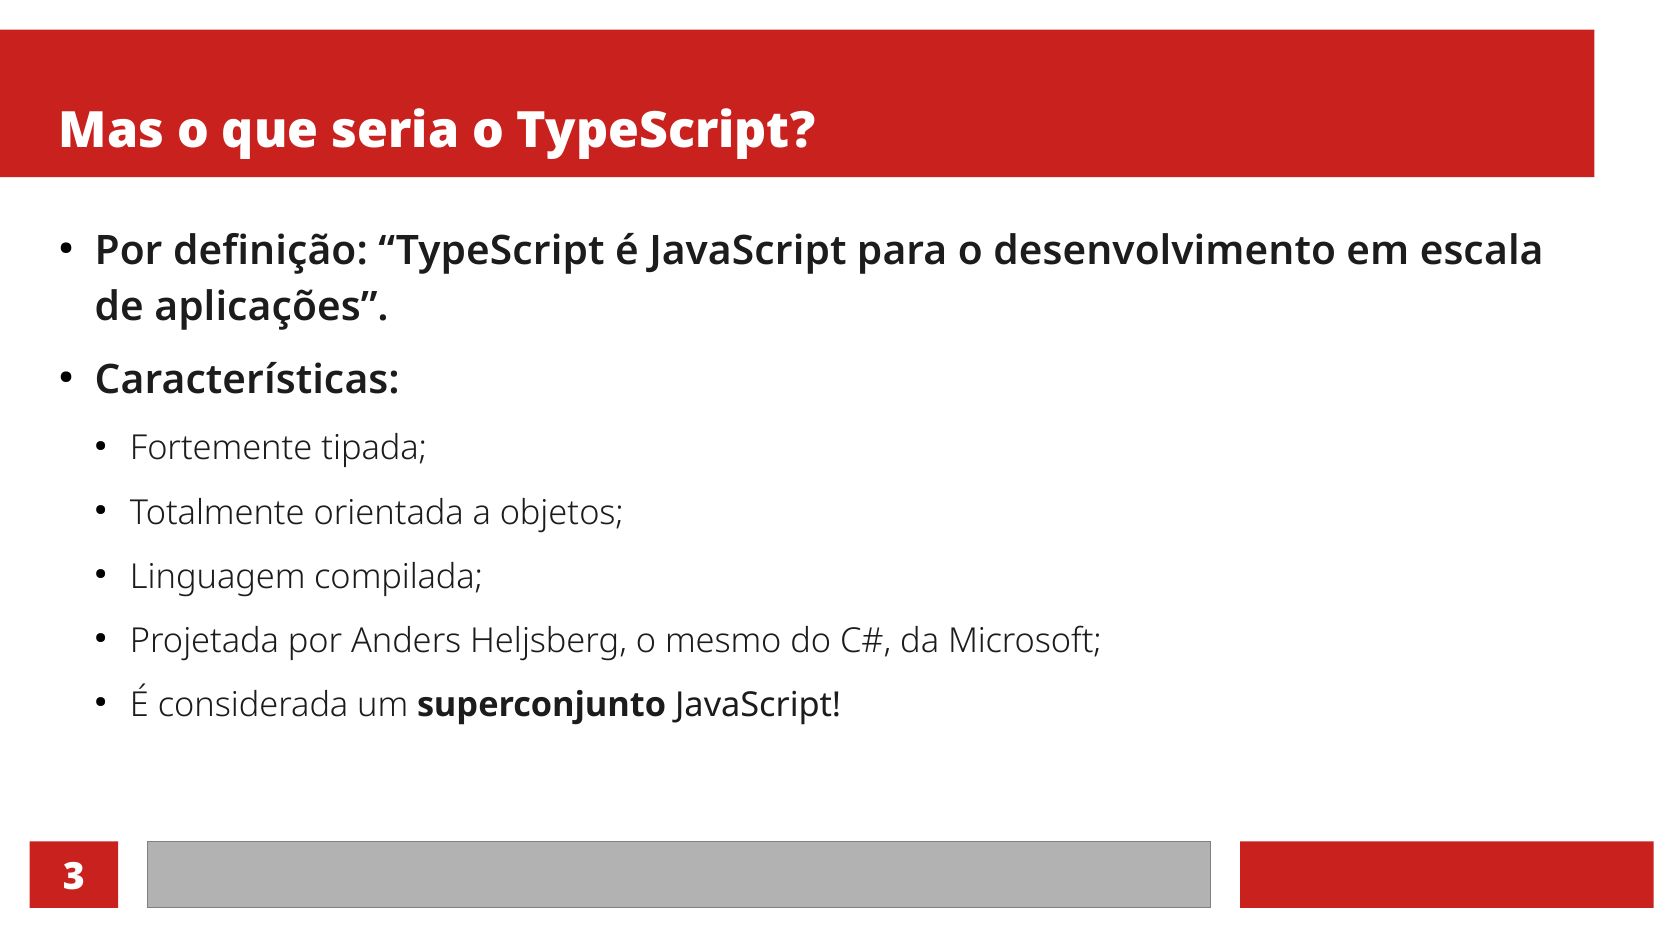

# Mas o que seria o TypeScript?
Por definição: “TypeScript é JavaScript para o desenvolvimento em escala de aplicações”.
Características:
Fortemente tipada;
Totalmente orientada a objetos;
Linguagem compilada;
Projetada por Anders Heljsberg, o mesmo do C#, da Microsoft;
É considerada um superconjunto JavaScript!
3